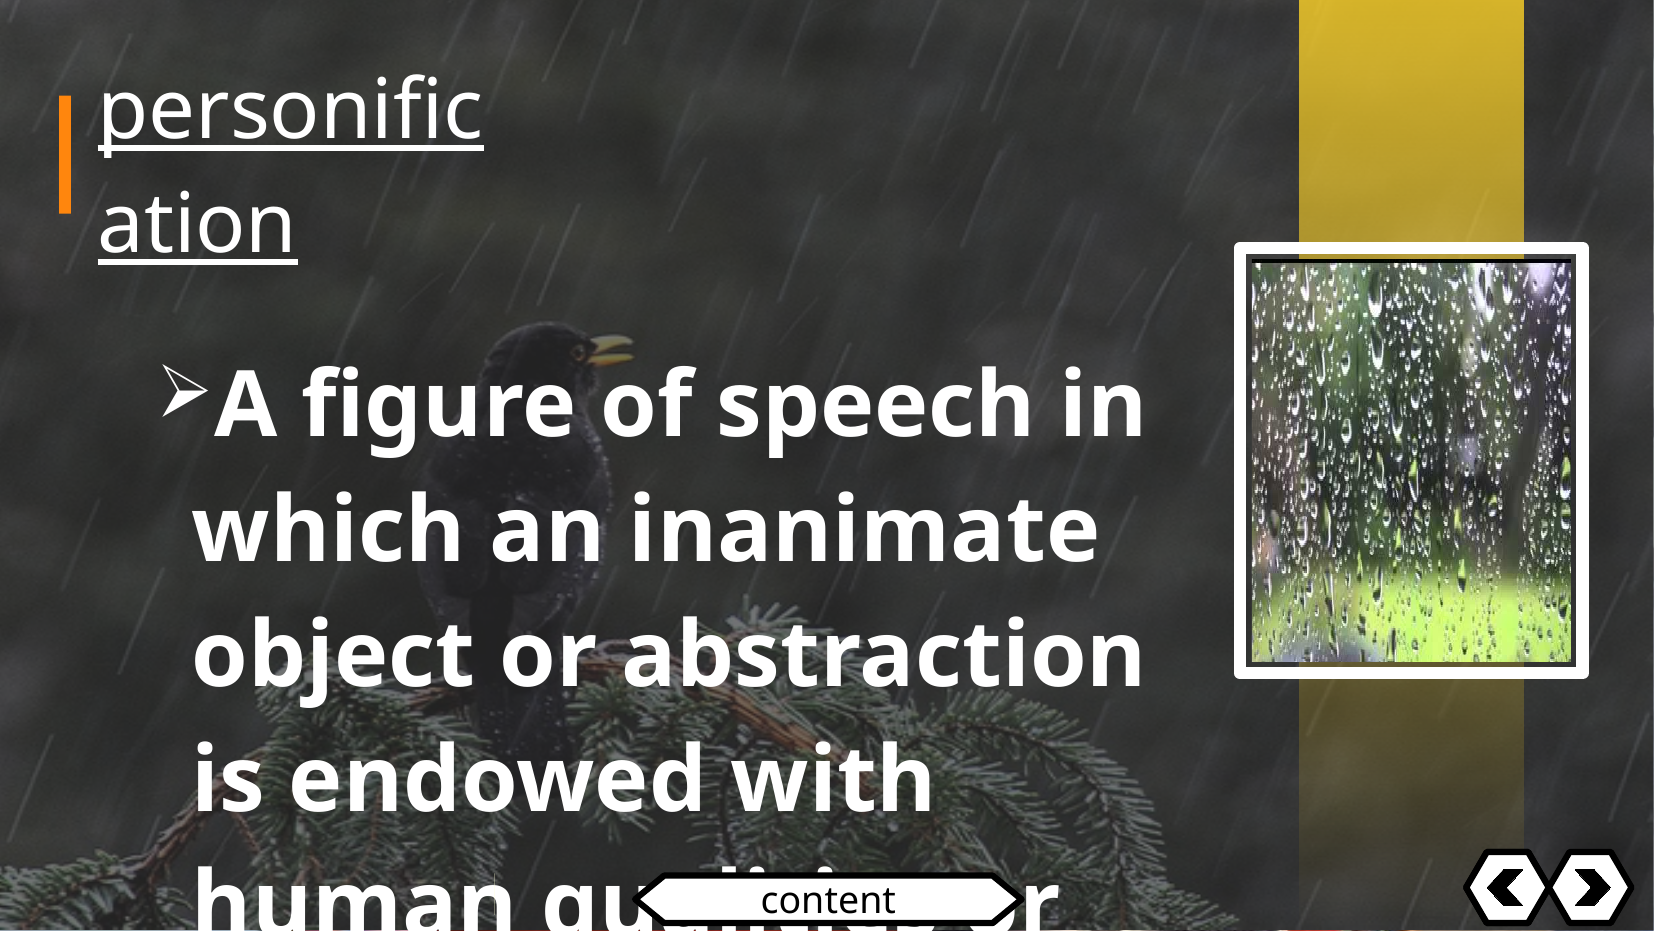

personification
A figure of speech in which an inanimate object or abstraction is endowed with human qualities or abilities.
Poetic divices
content